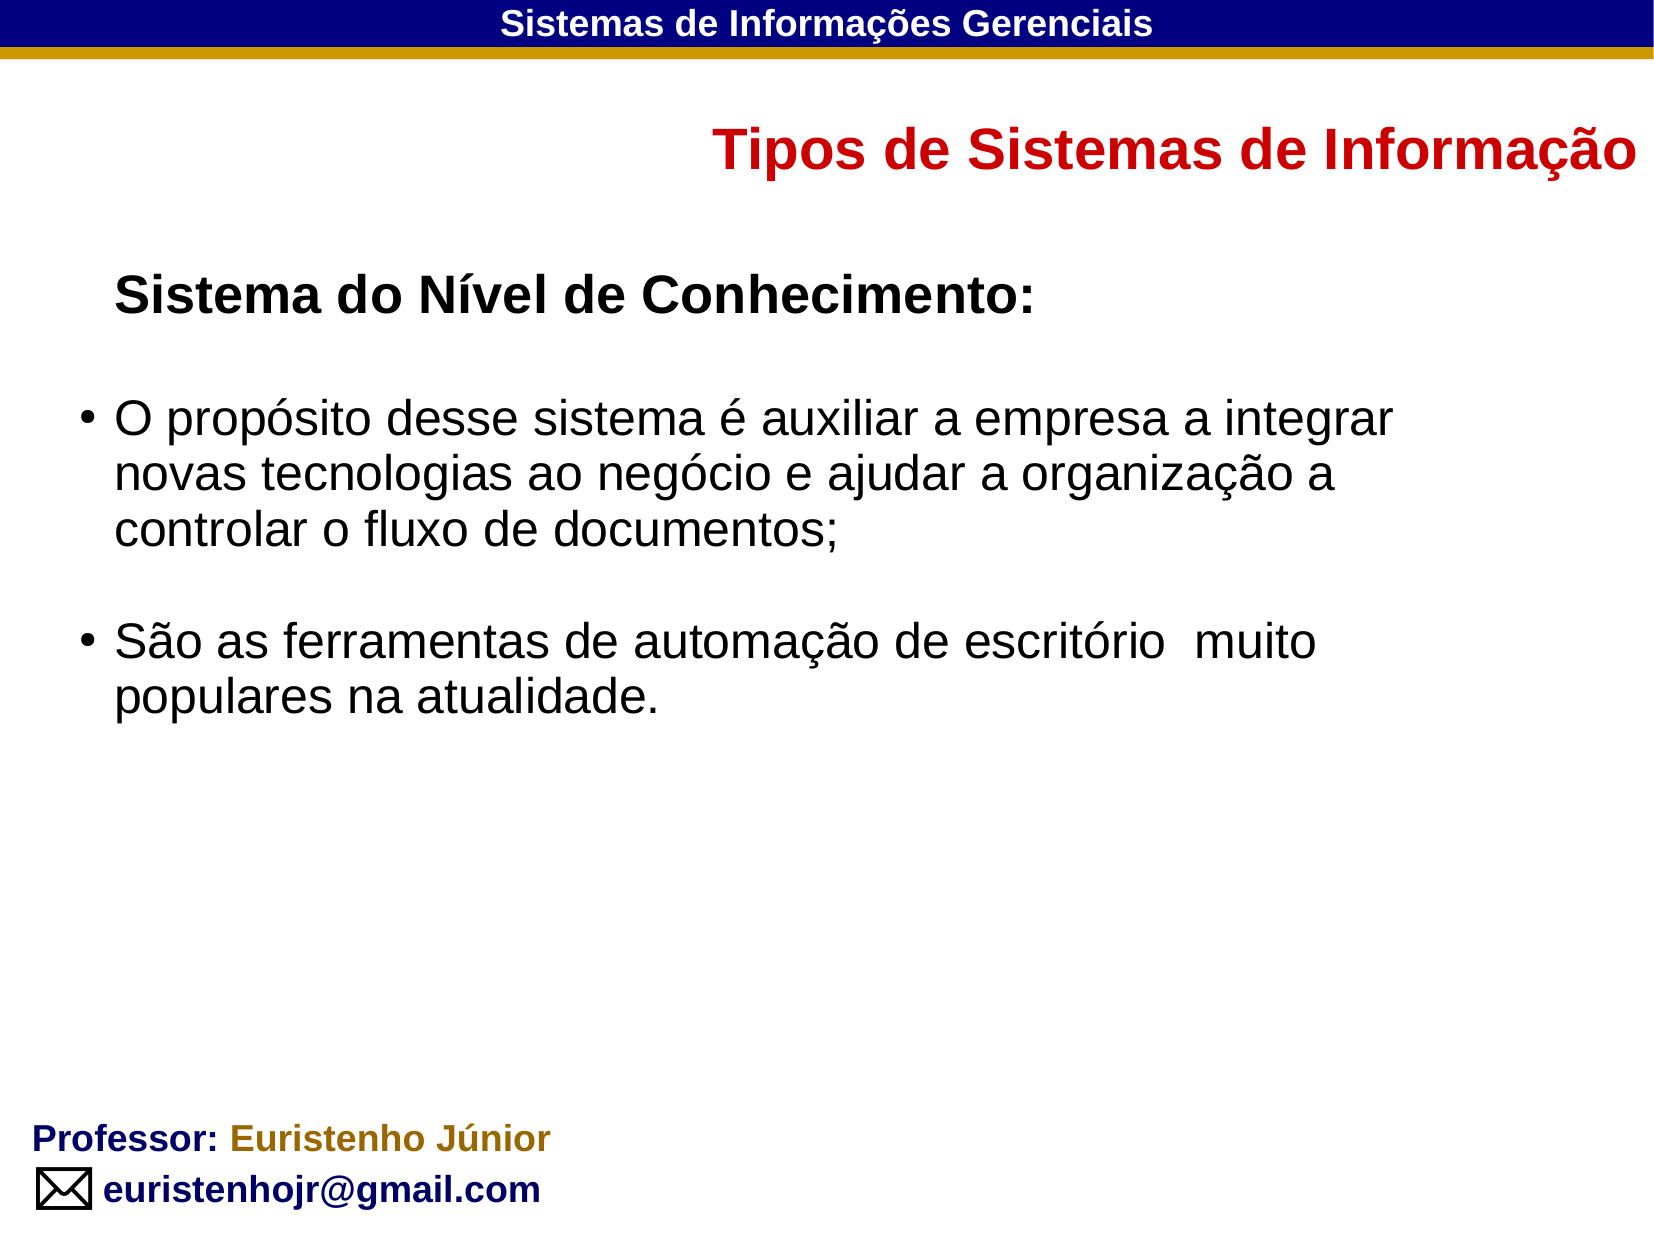

Empreendedorismo
Sistemas de Informações Gerenciais
Tipos de Sistemas de Informação
Sistema do Nível de Conhecimento:
O propósito desse sistema é auxiliar a empresa a integrar novas tecnologias ao negócio e ajudar a organização a controlar o fluxo de documentos;
São as ferramentas de automação de escritório muito populares na atualidade.
Professor: Euristenho Júnior
euristenhojr@gmail.com